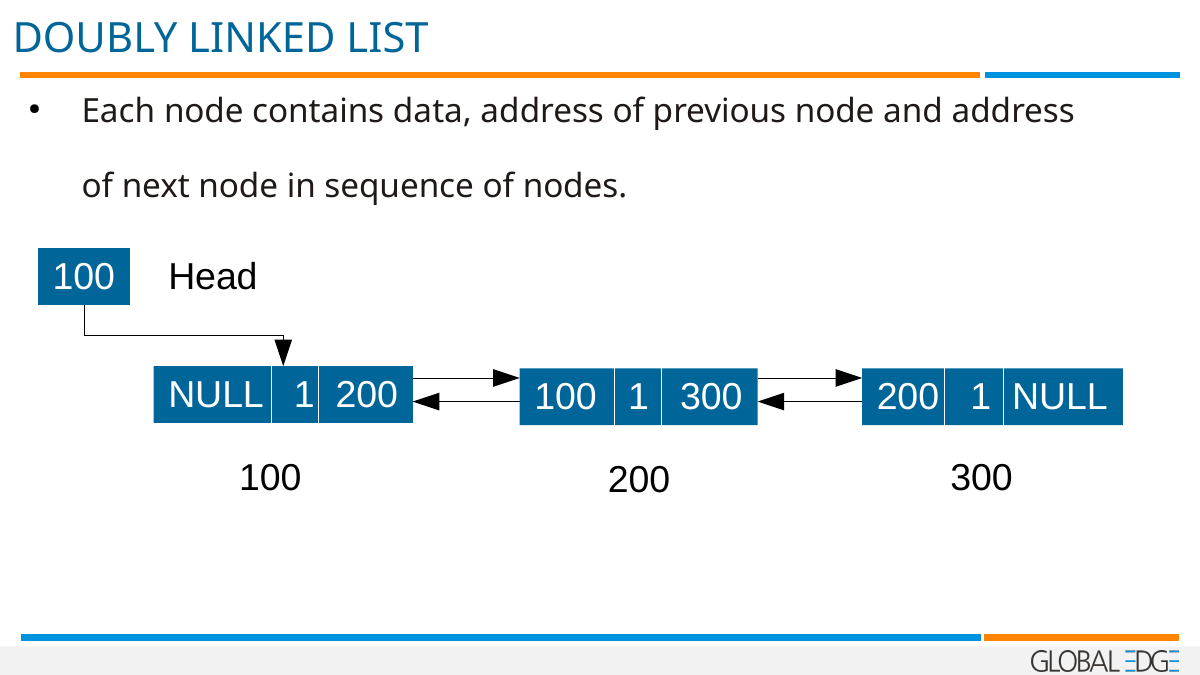

# DOUBLY LINKED LIST
Each node contains data, address of previous node and address
of next node in sequence of nodes.
100
Head
NULL 1 200
100 1 300
200 1 NULL
100
300
200